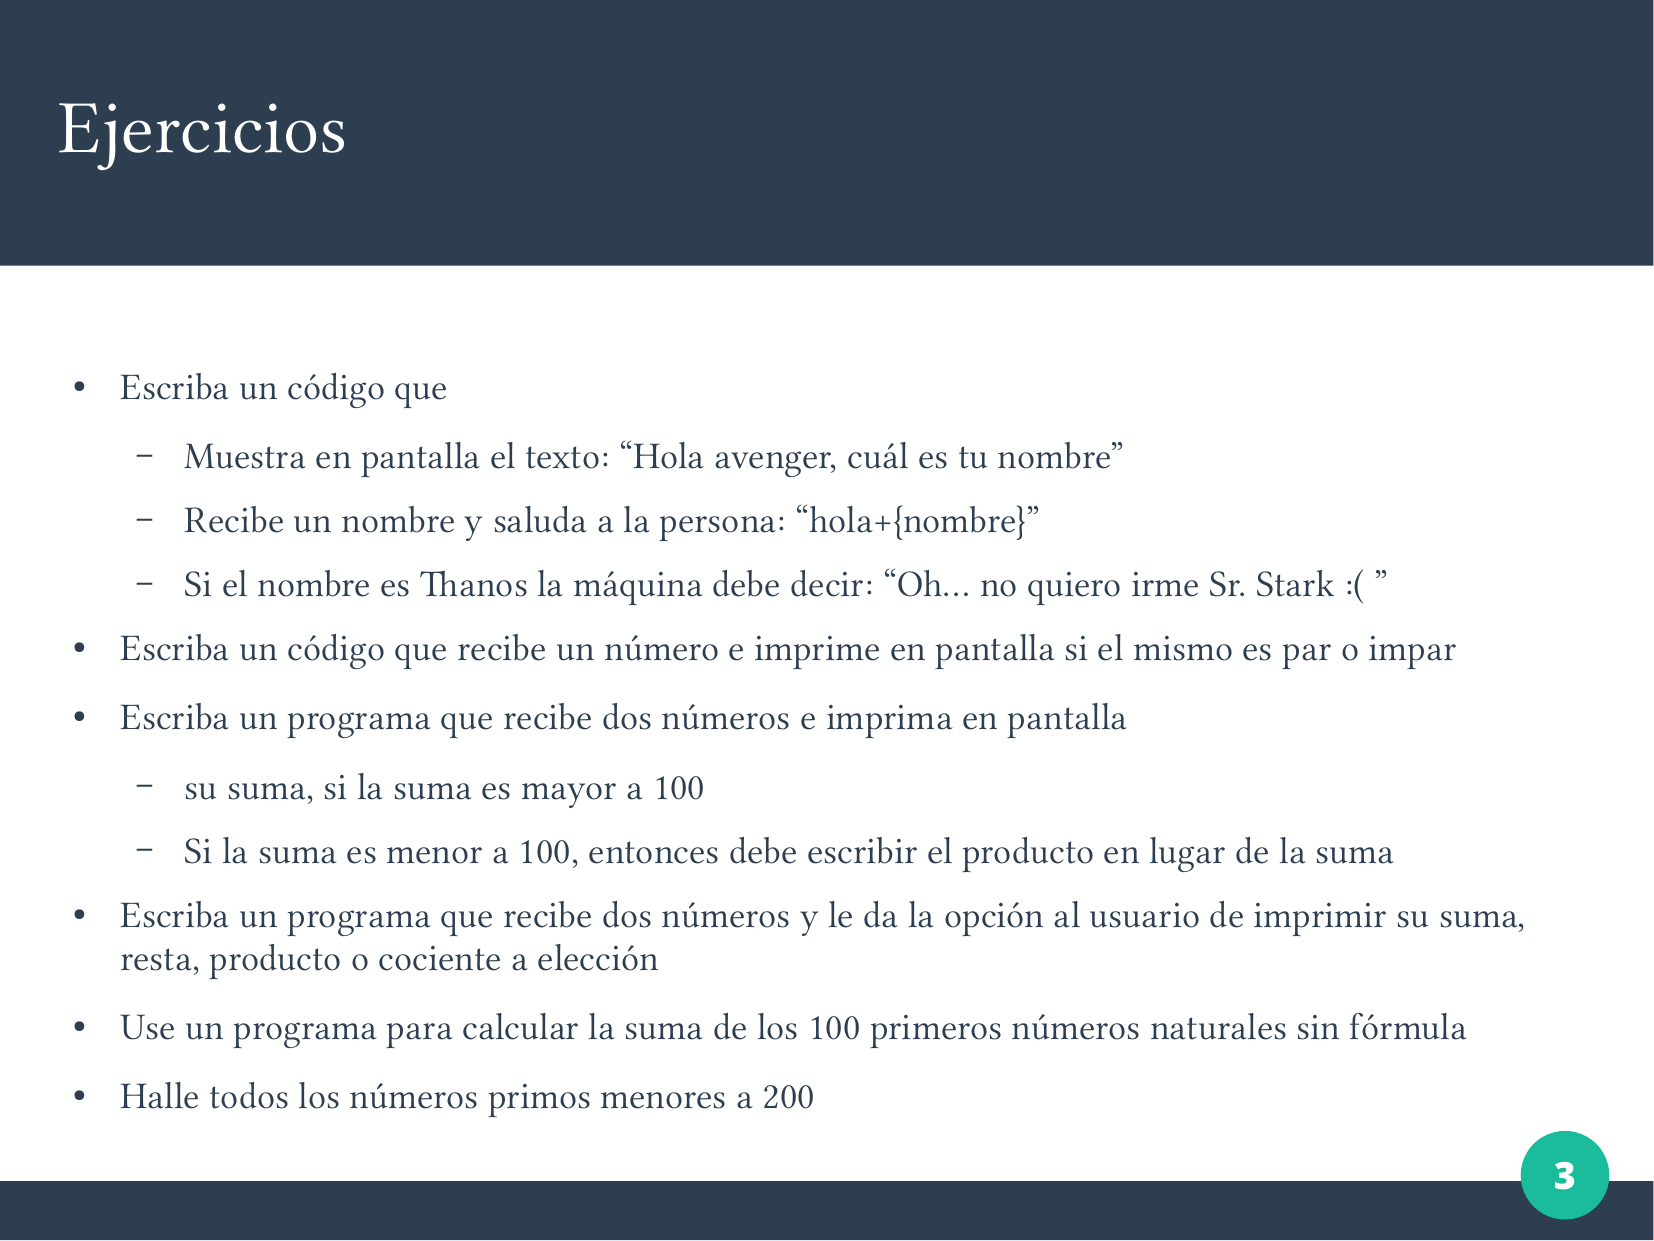

# Ejercicios
Escriba un código que
Muestra en pantalla el texto: “Hola avenger, cuál es tu nombre”
Recibe un nombre y saluda a la persona: “hola+{nombre}”
Si el nombre es Thanos la máquina debe decir: “Oh... no quiero irme Sr. Stark :( ”
Escriba un código que recibe un número e imprime en pantalla si el mismo es par o impar
Escriba un programa que recibe dos números e imprima en pantalla
su suma, si la suma es mayor a 100
Si la suma es menor a 100, entonces debe escribir el producto en lugar de la suma
Escriba un programa que recibe dos números y le da la opción al usuario de imprimir su suma, resta, producto o cociente a elección
Use un programa para calcular la suma de los 100 primeros números naturales sin fórmula
Halle todos los números primos menores a 200
3